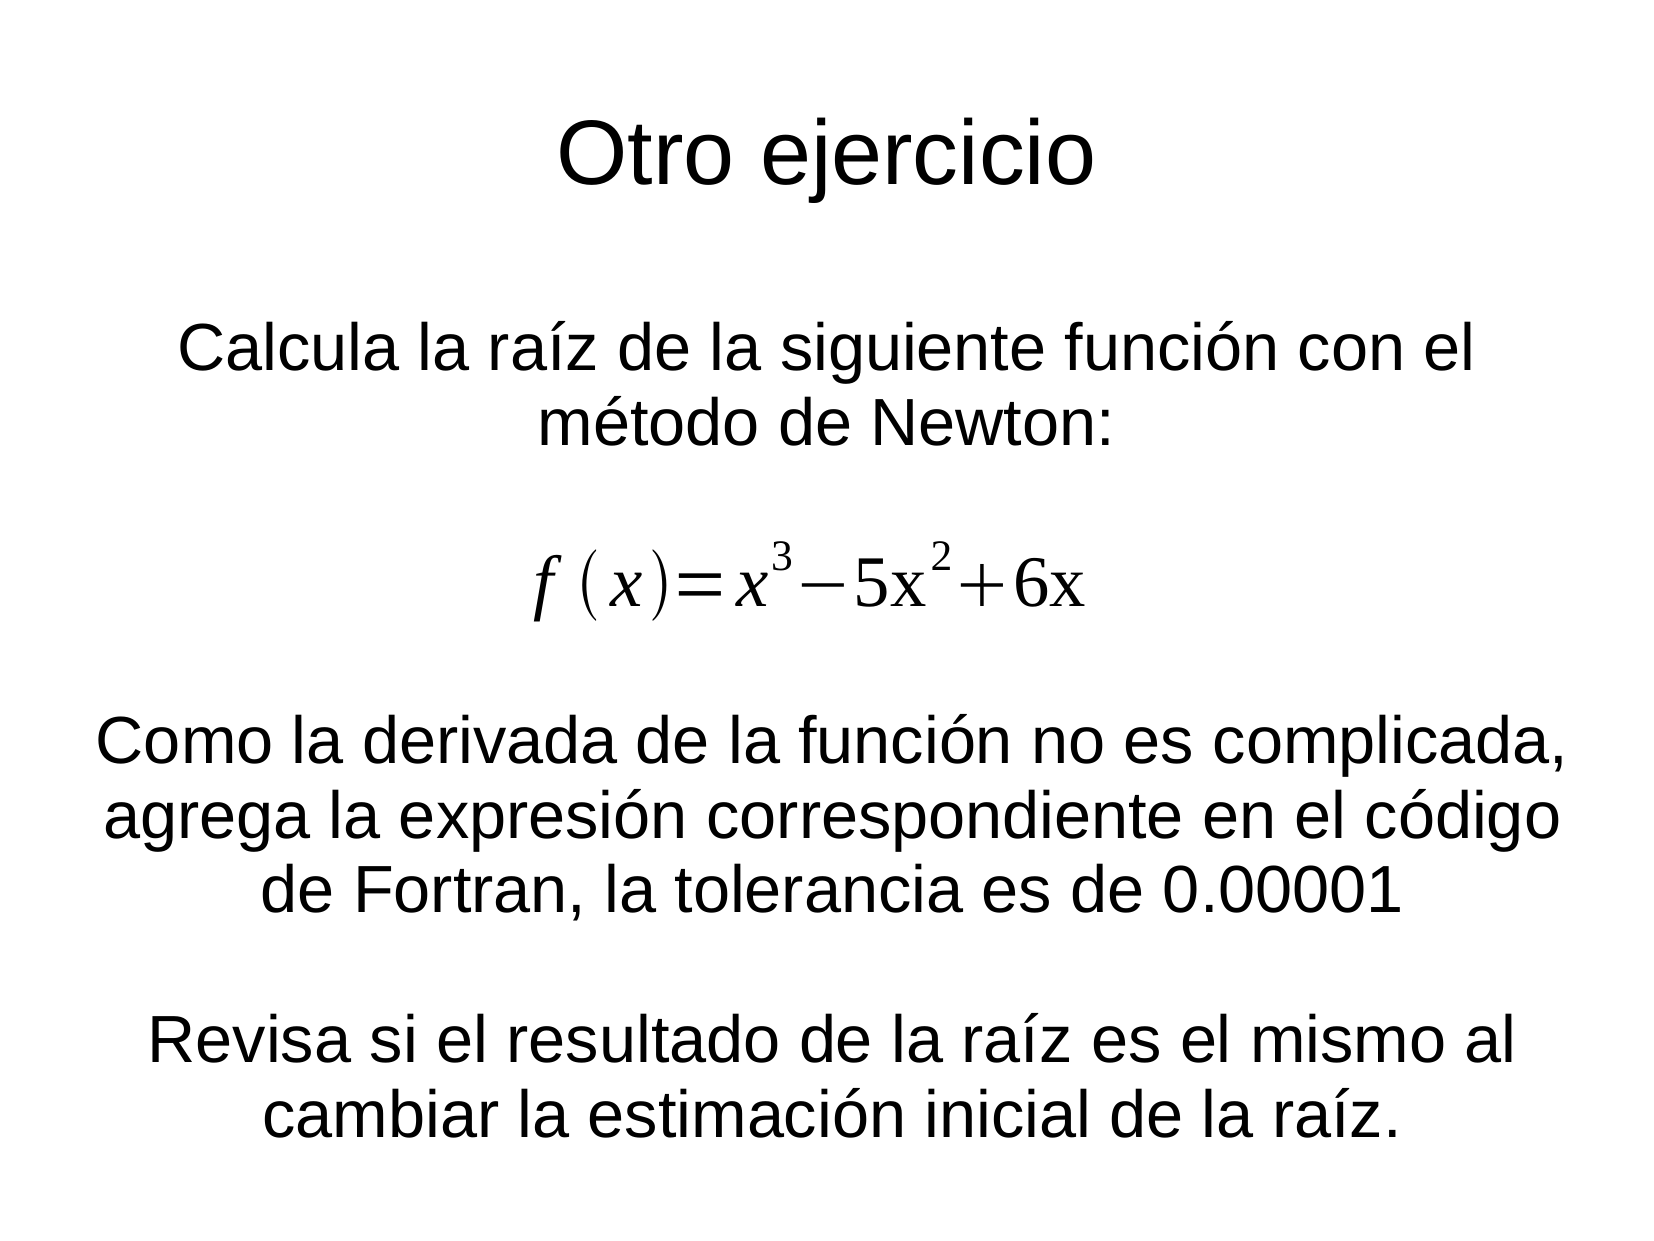

# Otro ejercicio
Calcula la raíz de la siguiente función con el método de Newton:
Como la derivada de la función no es complicada, agrega la expresión correspondiente en el código de Fortran, la tolerancia es de 0.00001
Revisa si el resultado de la raíz es el mismo al cambiar la estimación inicial de la raíz.